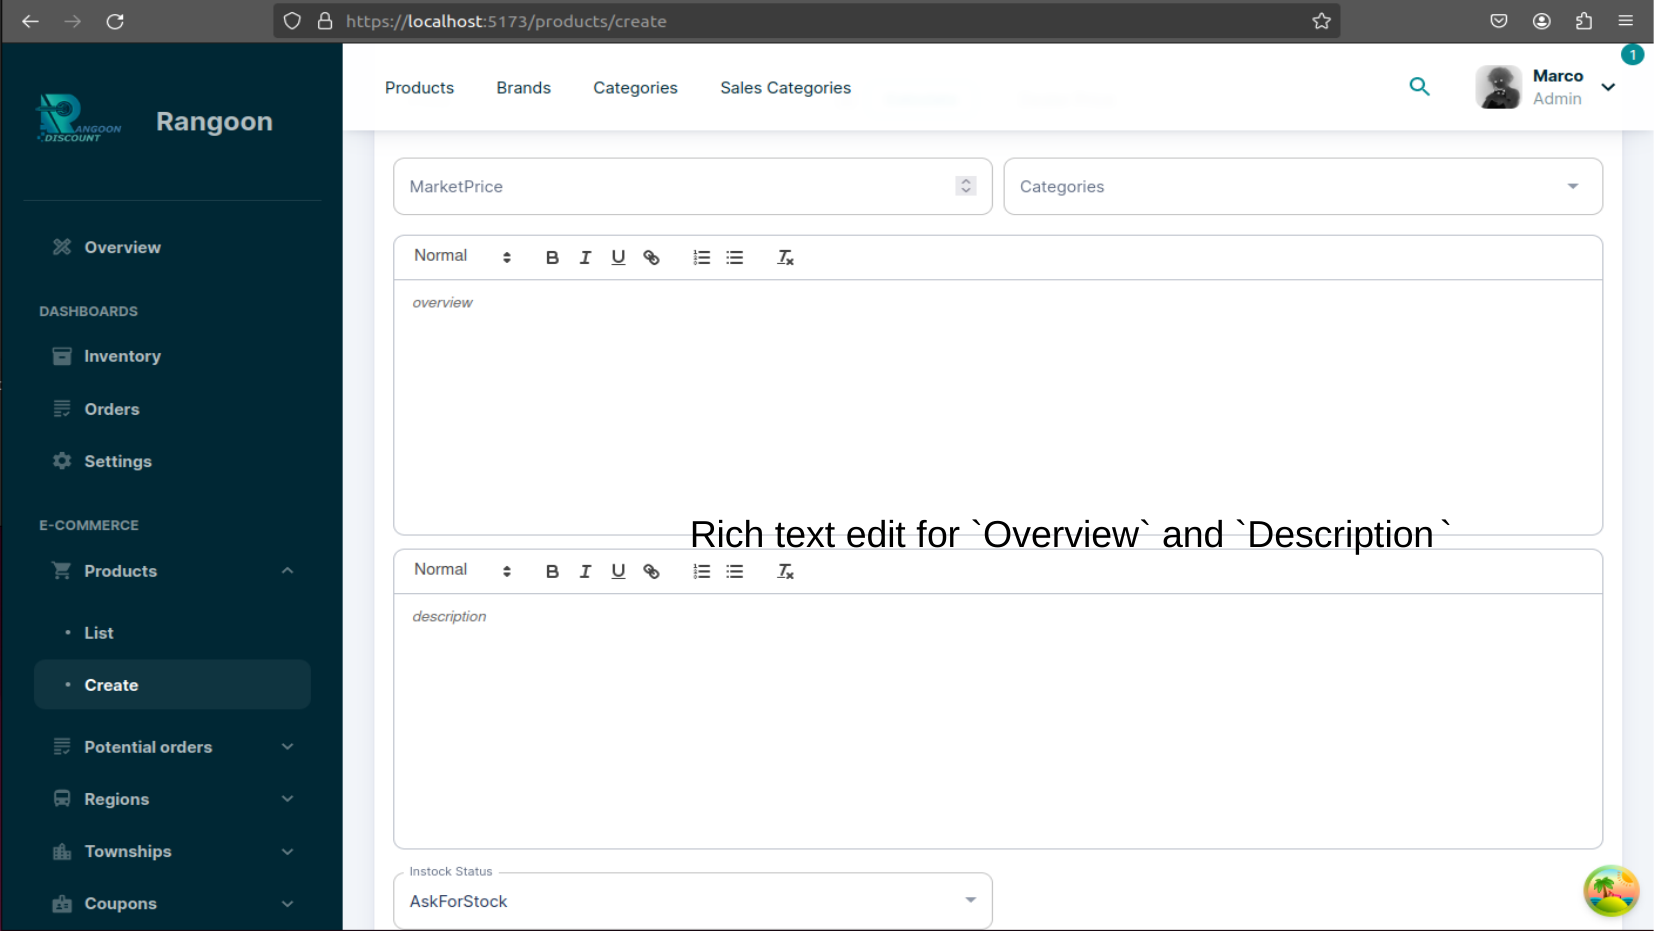

Rich text edit for `Overview` and `Description	`